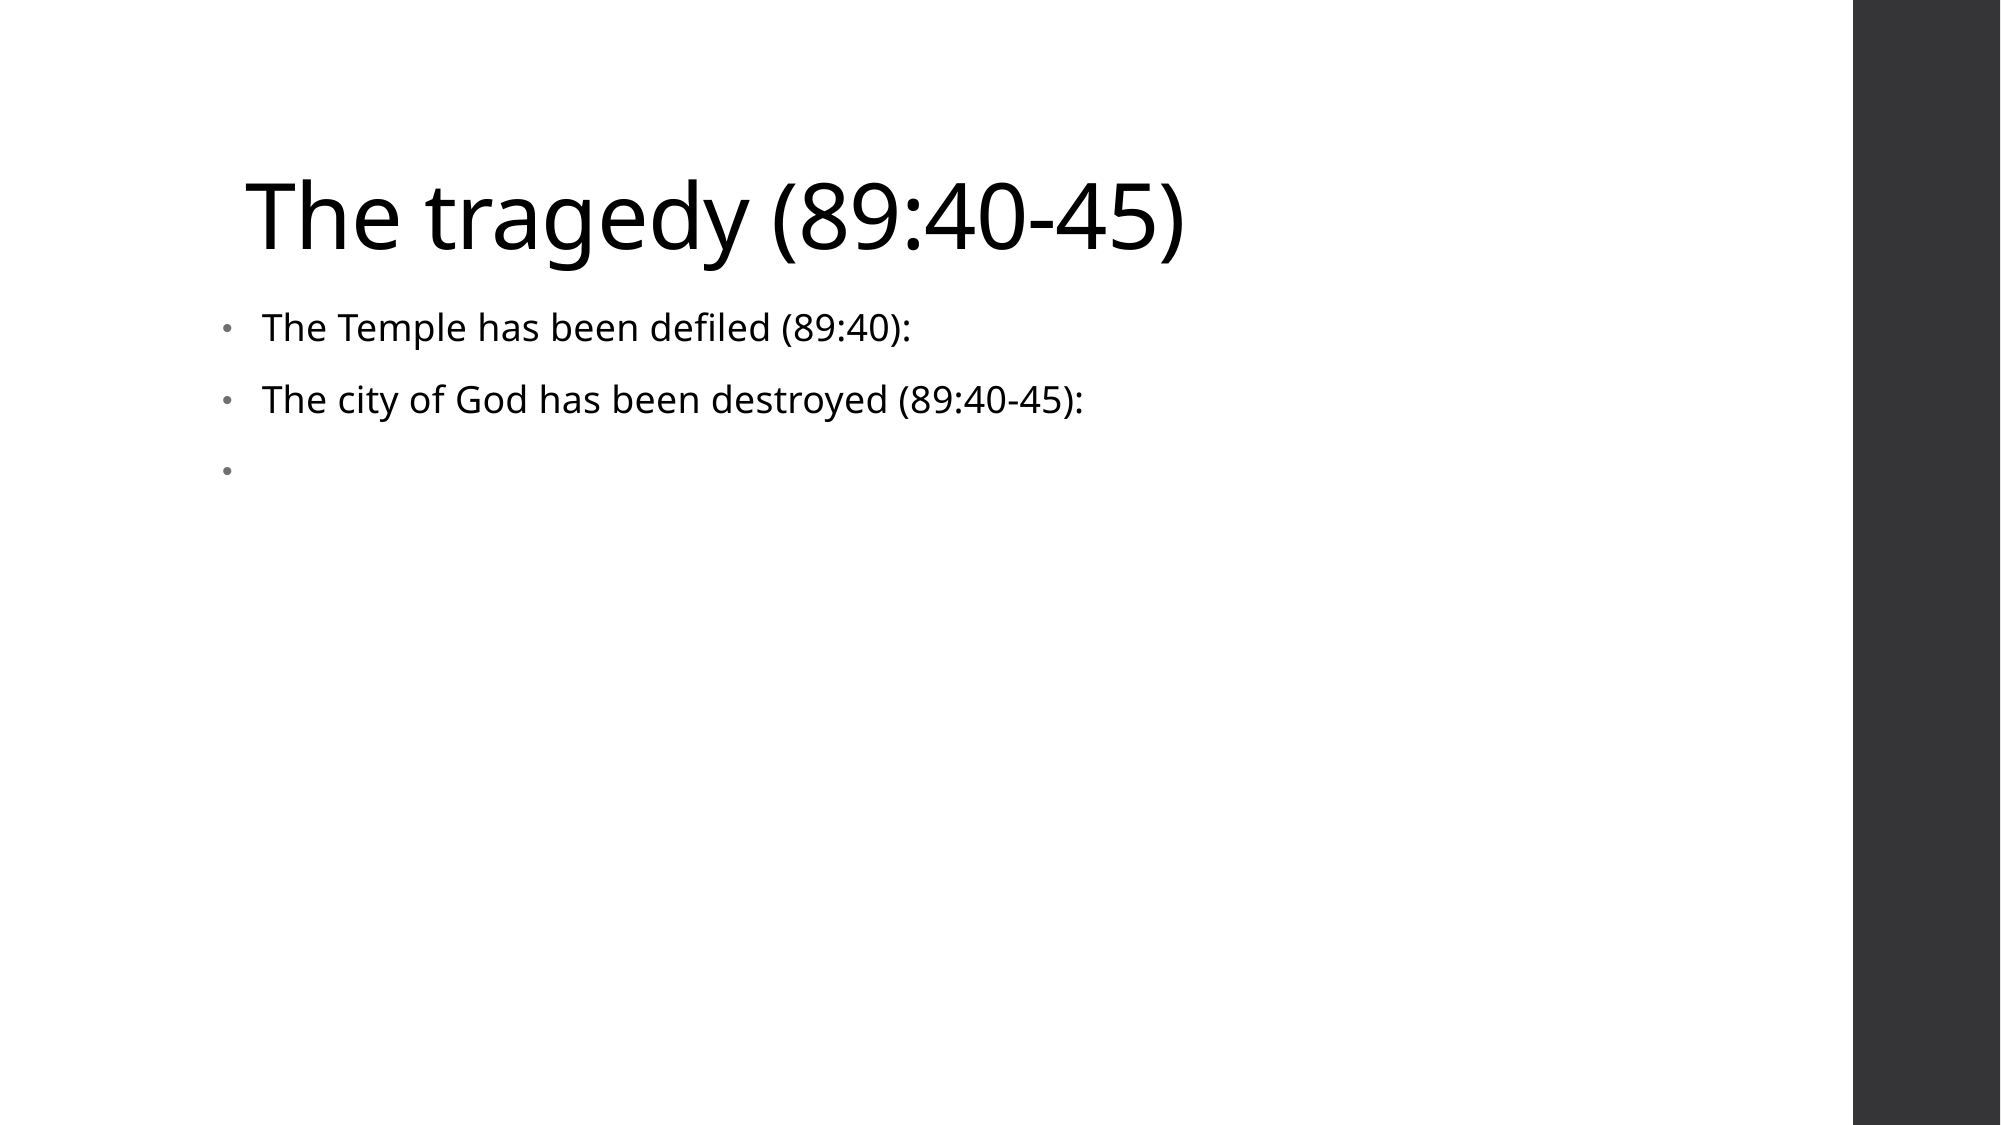

# The tragedy (89:40-45)
 The Temple has been defiled (89:40):
 The city of God has been destroyed (89:40-45):